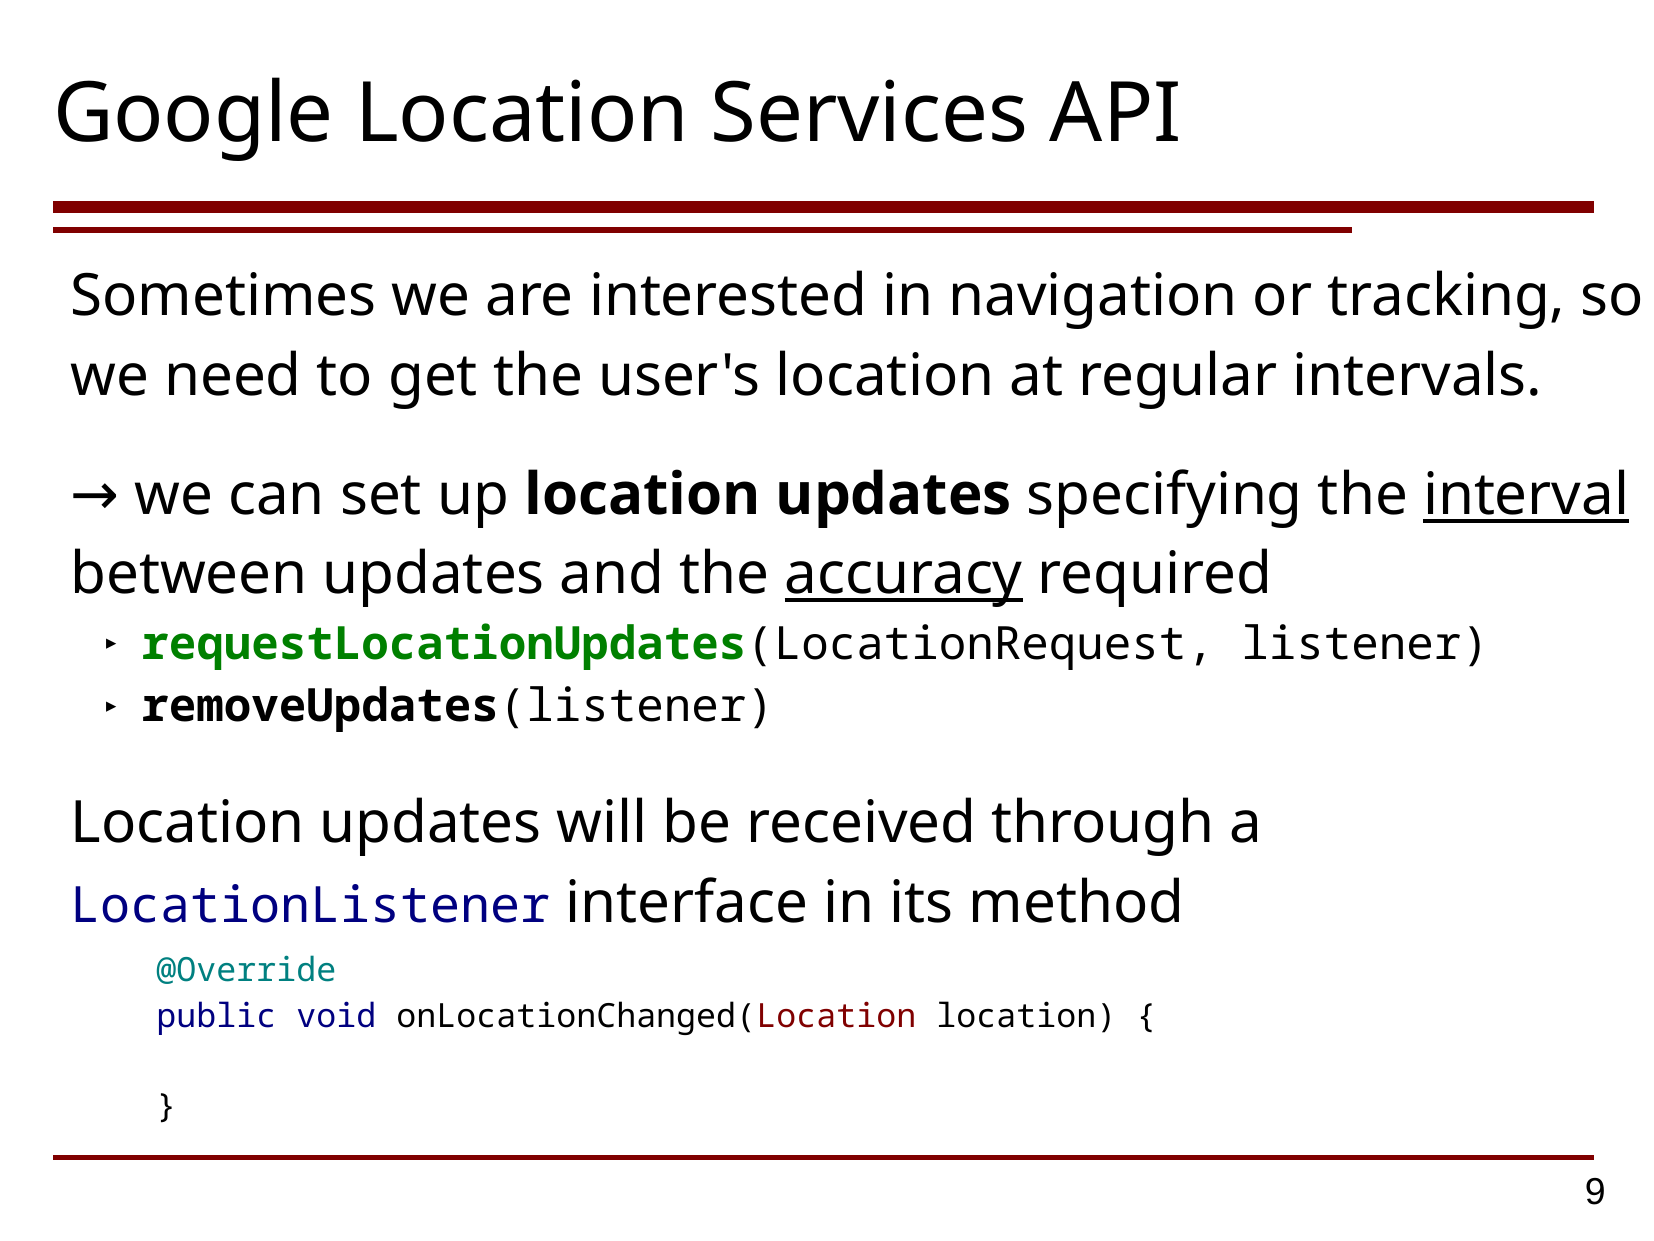

# Google Location Services API
Sometimes we are interested in navigation or tracking, so
we need to get the user's location at regular intervals.
→ we can set up location updates specifying the interval
between updates and the accuracy required
requestLocationUpdates(LocationRequest, listener)
removeUpdates(listener)
Location updates will be received through a
LocationListener interface in its method
@Override
public void onLocationChanged(Location location) {
}